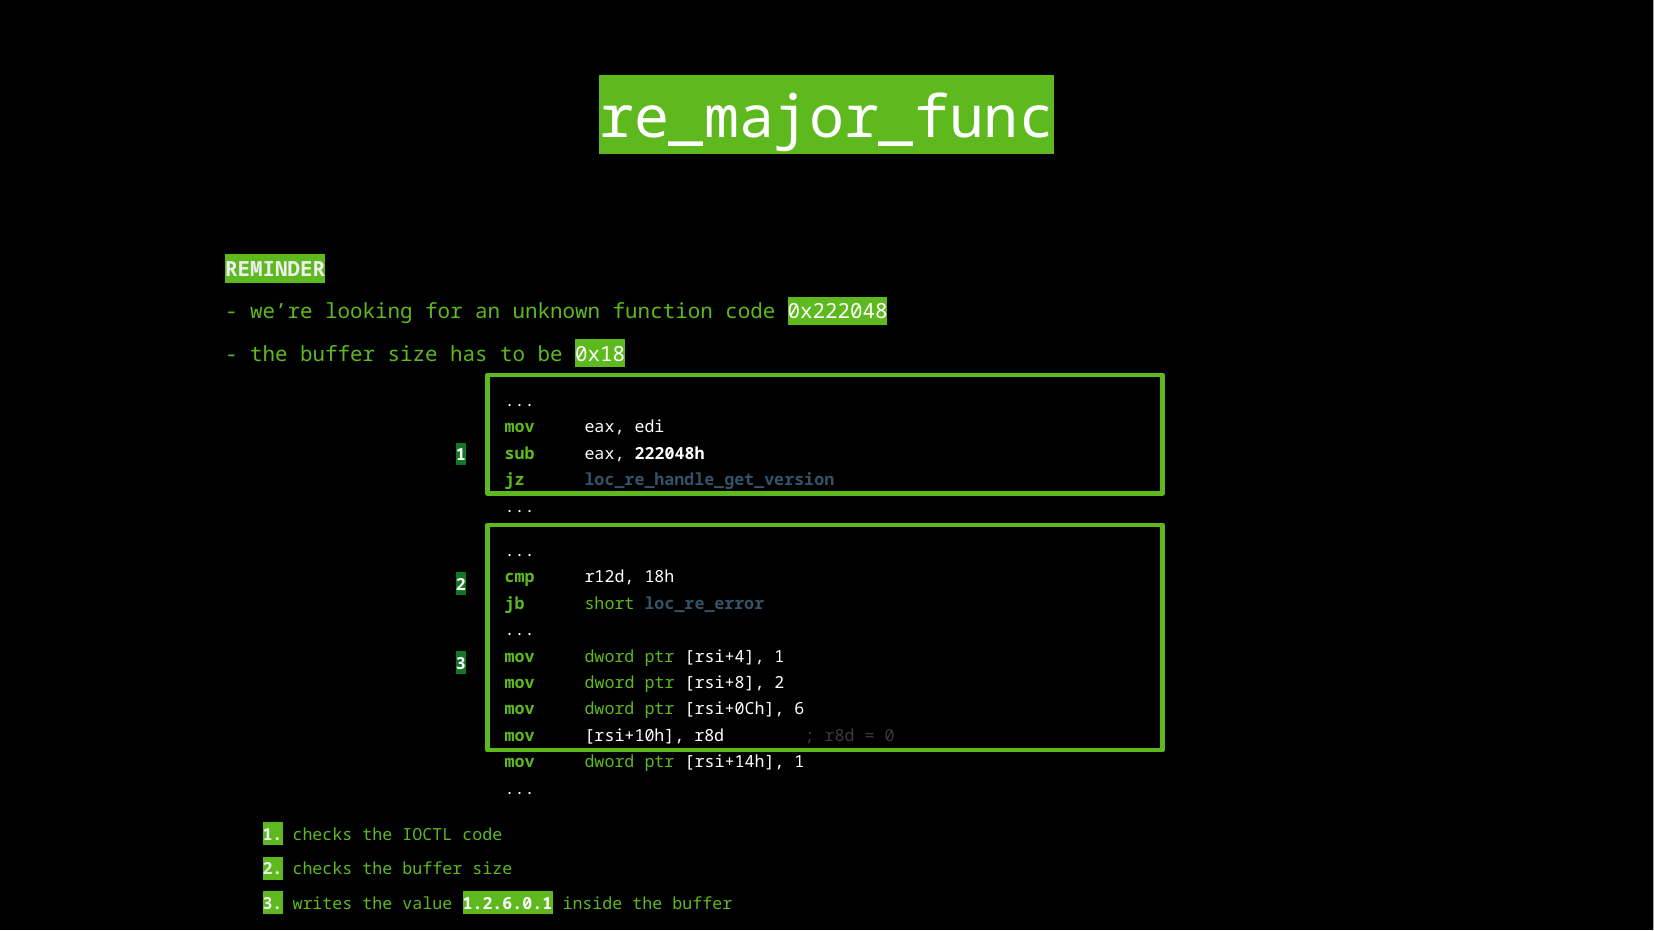

# re_major_func
REMINDER
- we’re looking for an unknown function code 0x222048
- the buffer size has to be 0x18
...
mov eax, edi
sub eax, 222048h
jz loc_re_handle_get_version
...
1
2
3
...
cmp r12d, 18h
jb short loc_re_error
...
mov dword ptr [rsi+4], 1
mov dword ptr [rsi+8], 2
mov dword ptr [rsi+0Ch], 6
mov [rsi+10h], r8d 	; r8d = 0
mov dword ptr [rsi+14h], 1
...
1. checks the IOCTL code
2. checks the buffer size
3. writes the value 1.2.6.0.1 inside the buffer